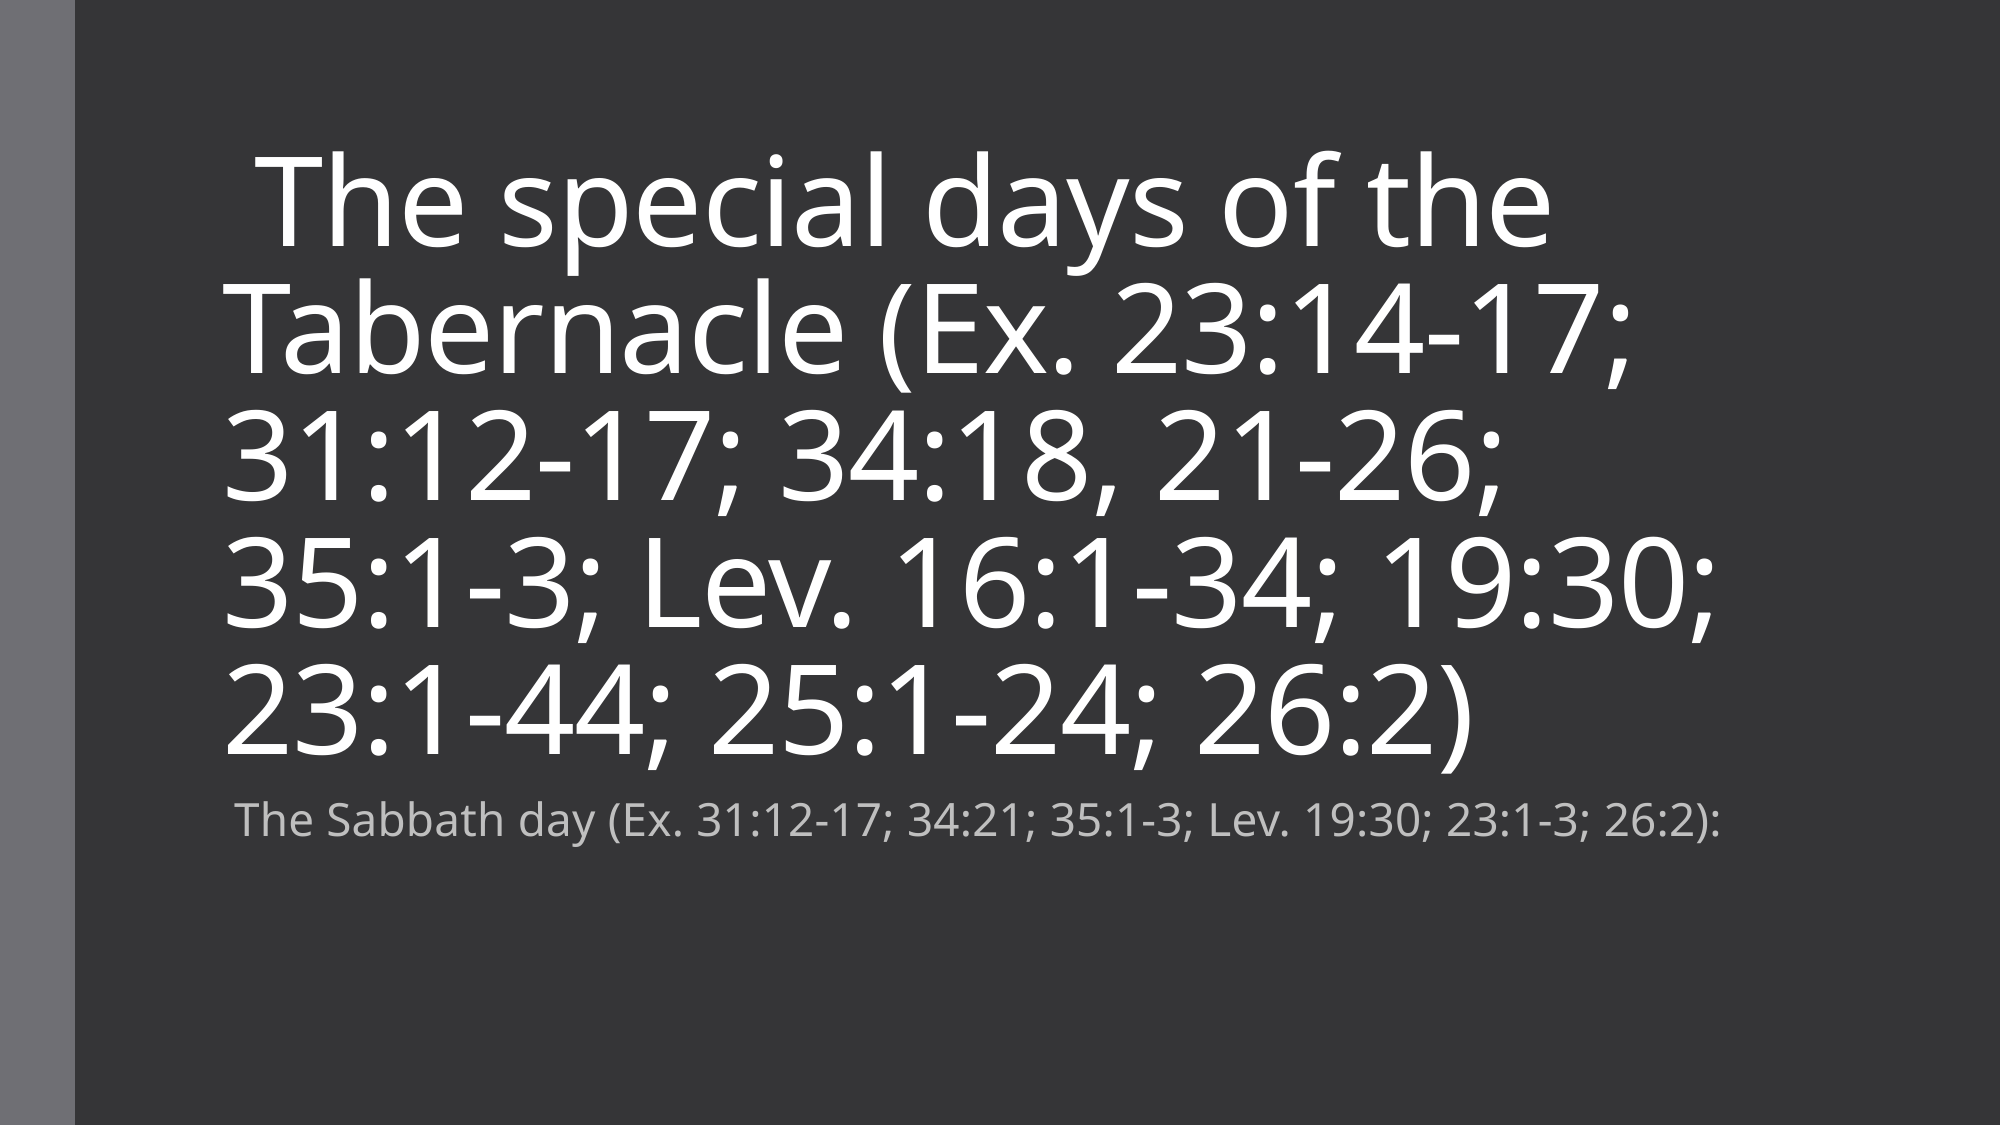

# The special days of the Tabernacle (Ex. 23:14-17; 31:12-17; 34:18, 21-26; 35:1-3; Lev. 16:1-34; 19:30; 23:1-44; 25:1-24; 26:2)
 The Sabbath day (Ex. 31:12-17; 34:21; 35:1-3; Lev. 19:30; 23:1-3; 26:2):